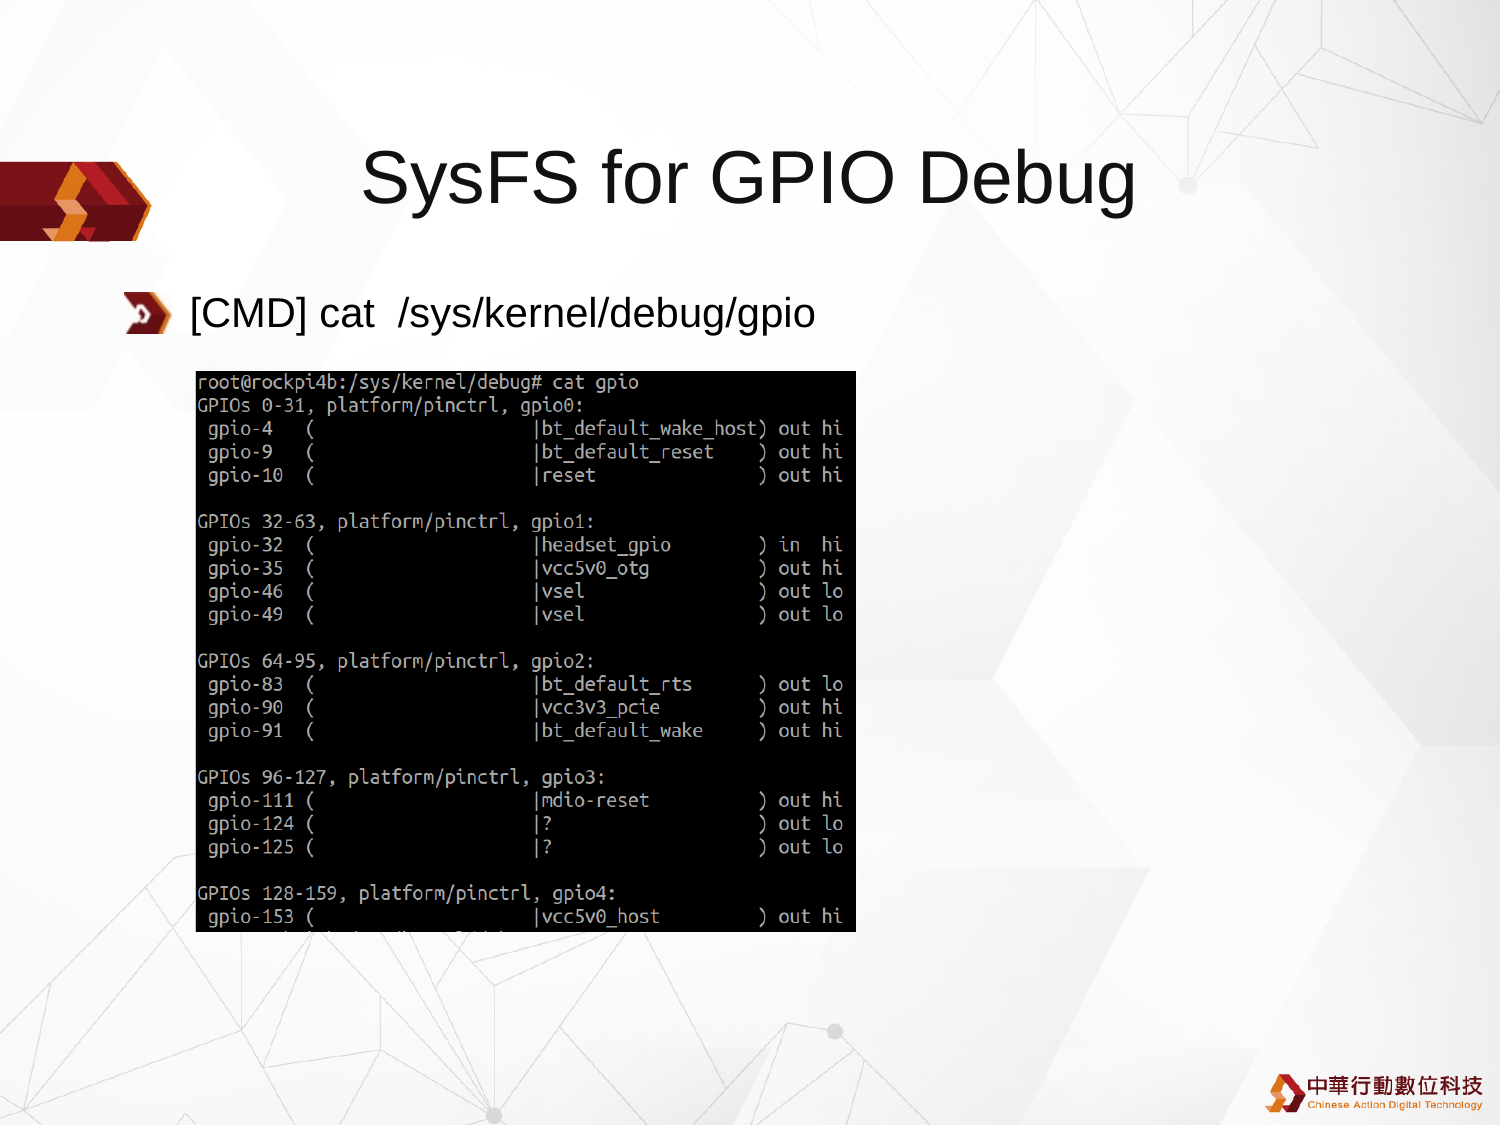

# SysFS for GPIO Debug
 [CMD] cat /sys/kernel/debug/gpio